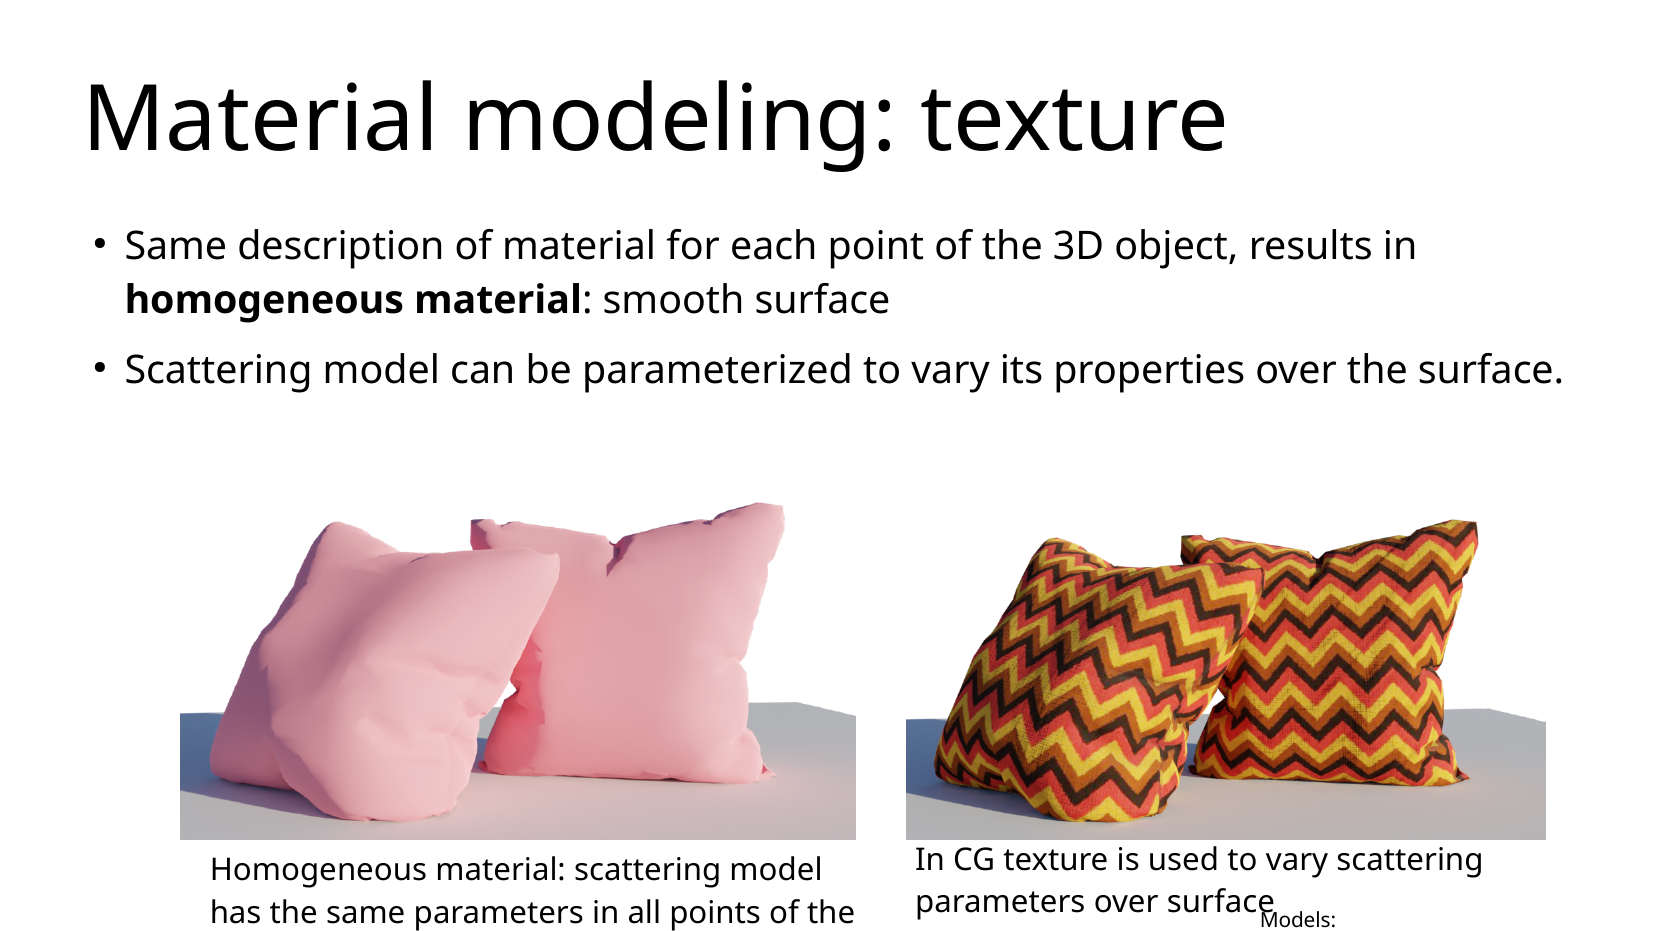

# Material modeling: texture
Same description of material for each point of the 3D object, results in homogeneous material: smooth surface
Scattering model can be parameterized to vary its properties over the surface.
In CG texture is used to vary scattering parameters over surface
Homogeneous material: scattering model has the same parameters in all points of the surface.
Models: https://polyhaven.com/a/throw_pillows_01